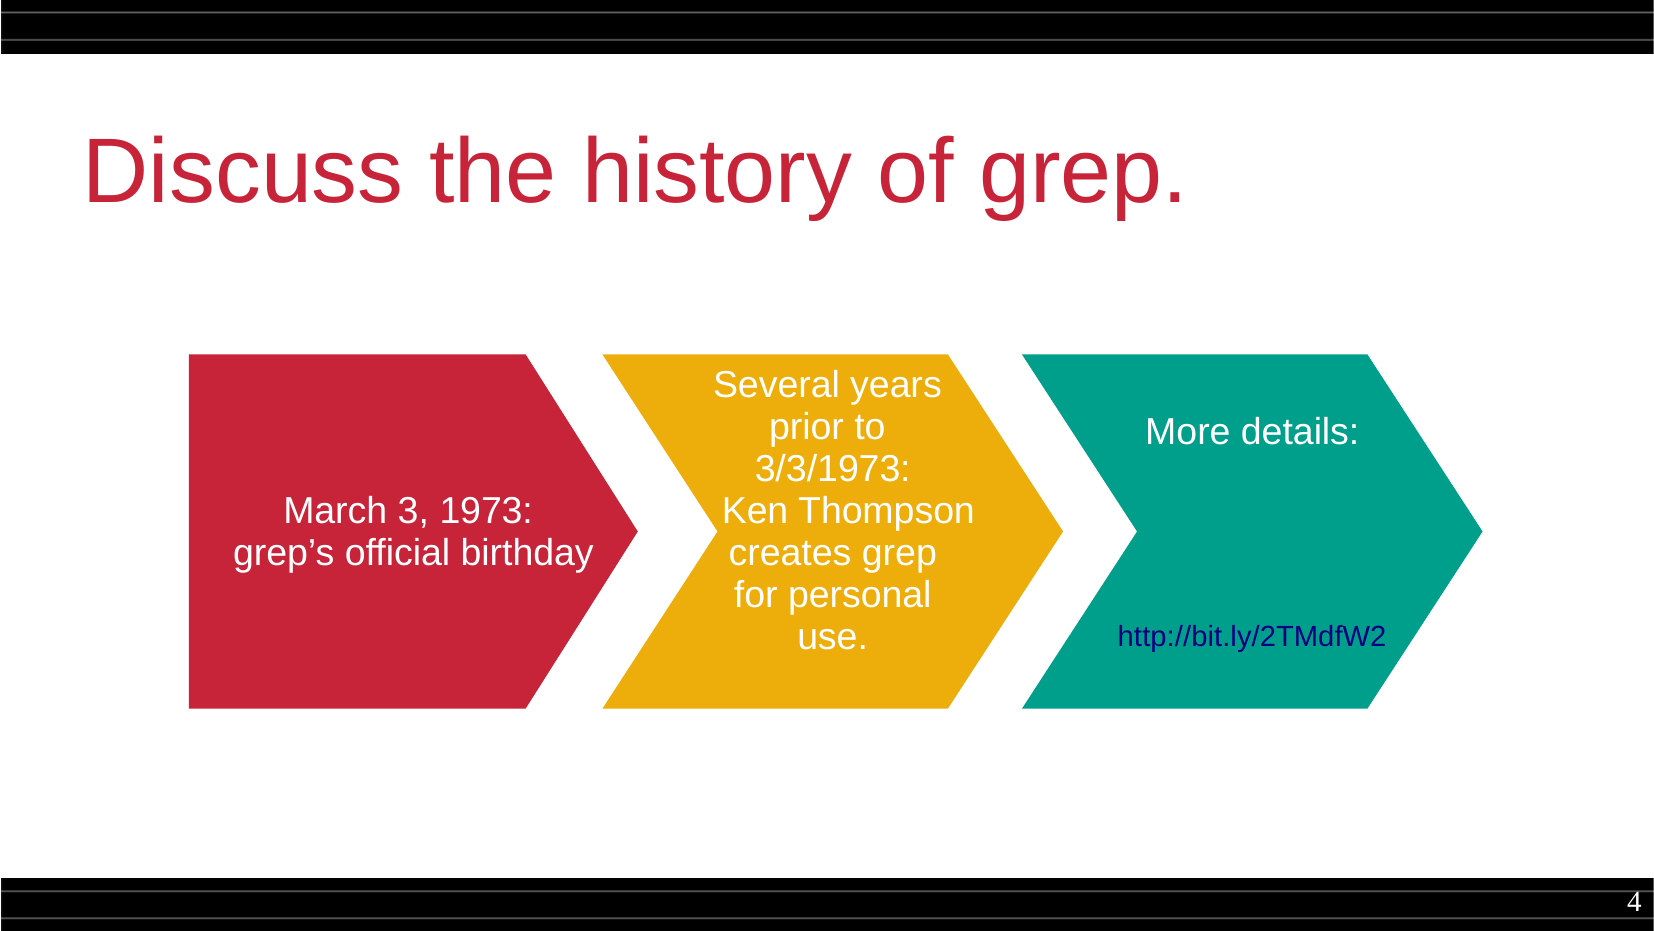

# Discuss the history of grep.
March 3, 1973:
grep’s official birthday
Several years
prior to
3/3/1973:
 Ken Thompson
creates grep
for personal
use.
More details:
http://bit.ly/2TMdfW2